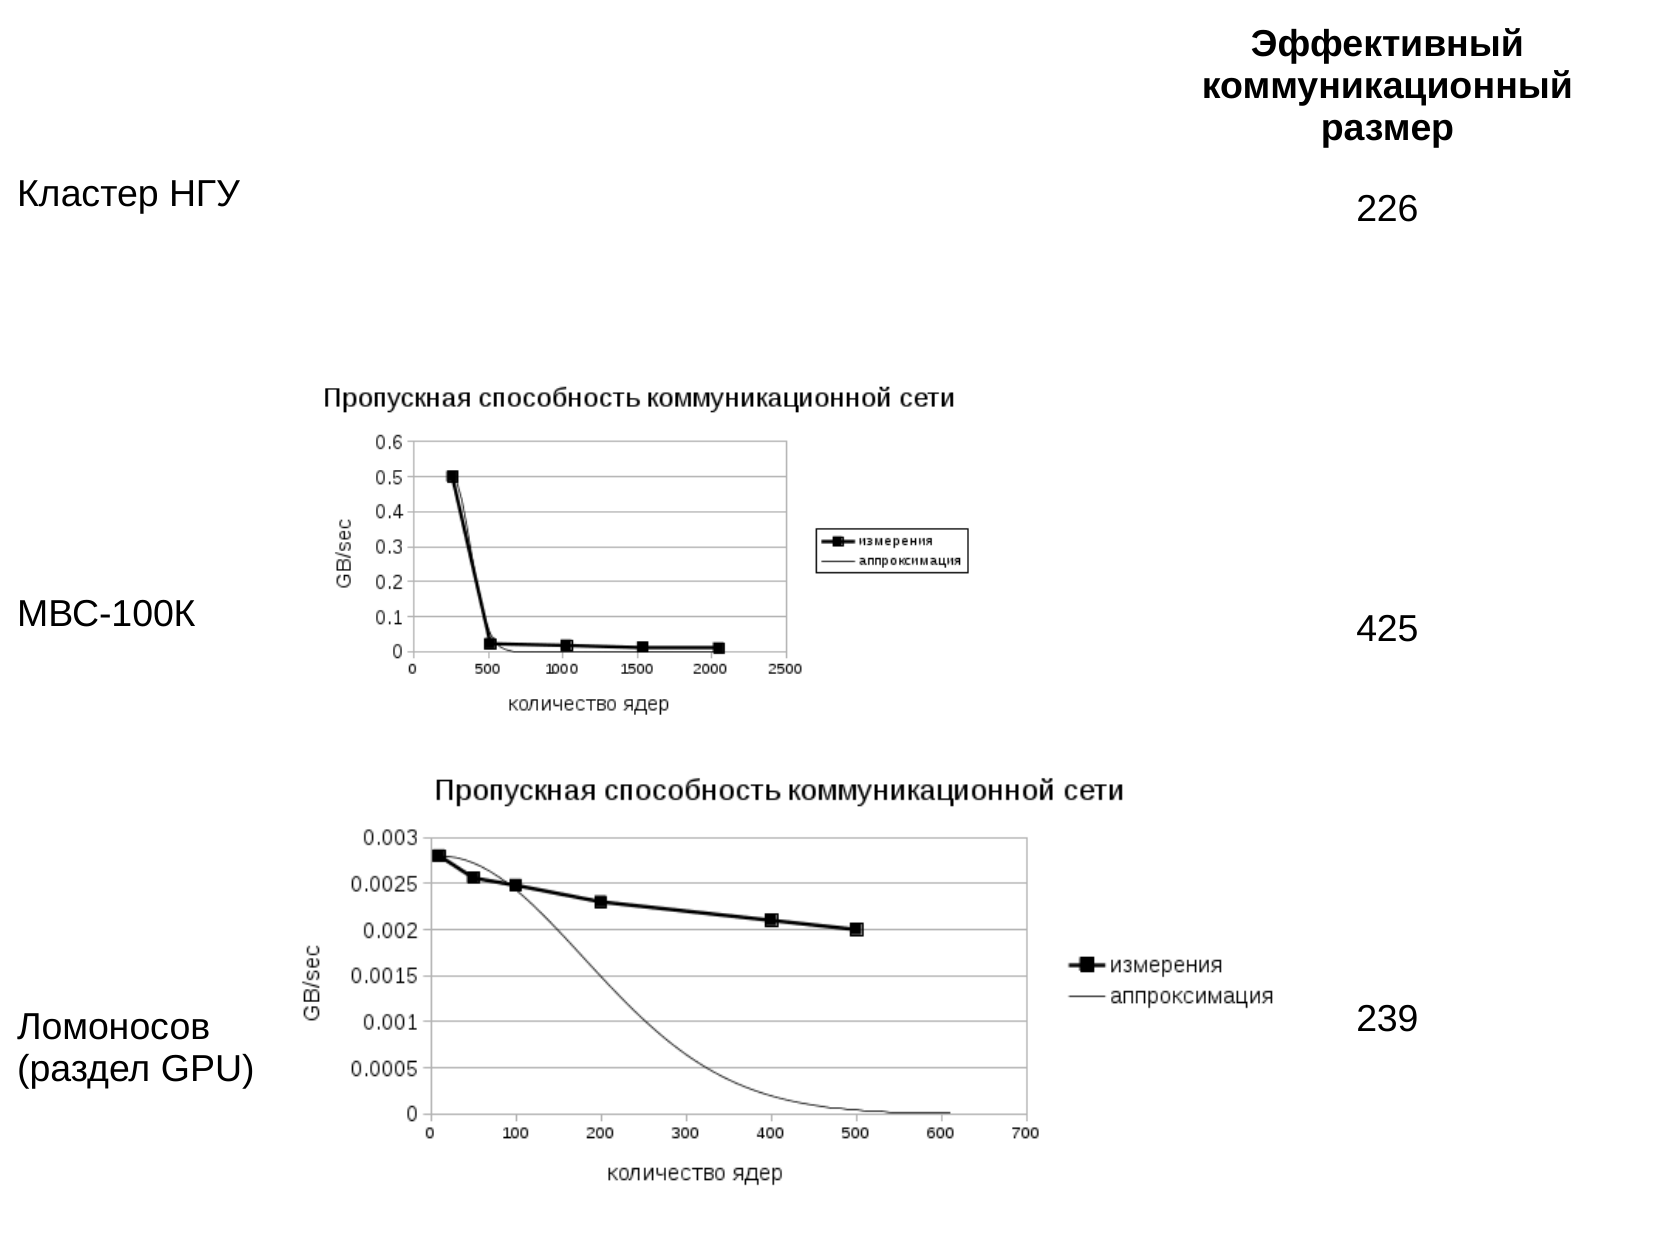

Эффективный коммуникационный размер
Кластер НГУ
226
МВС-100К
425
239
Ломоносов
(раздел GPU)